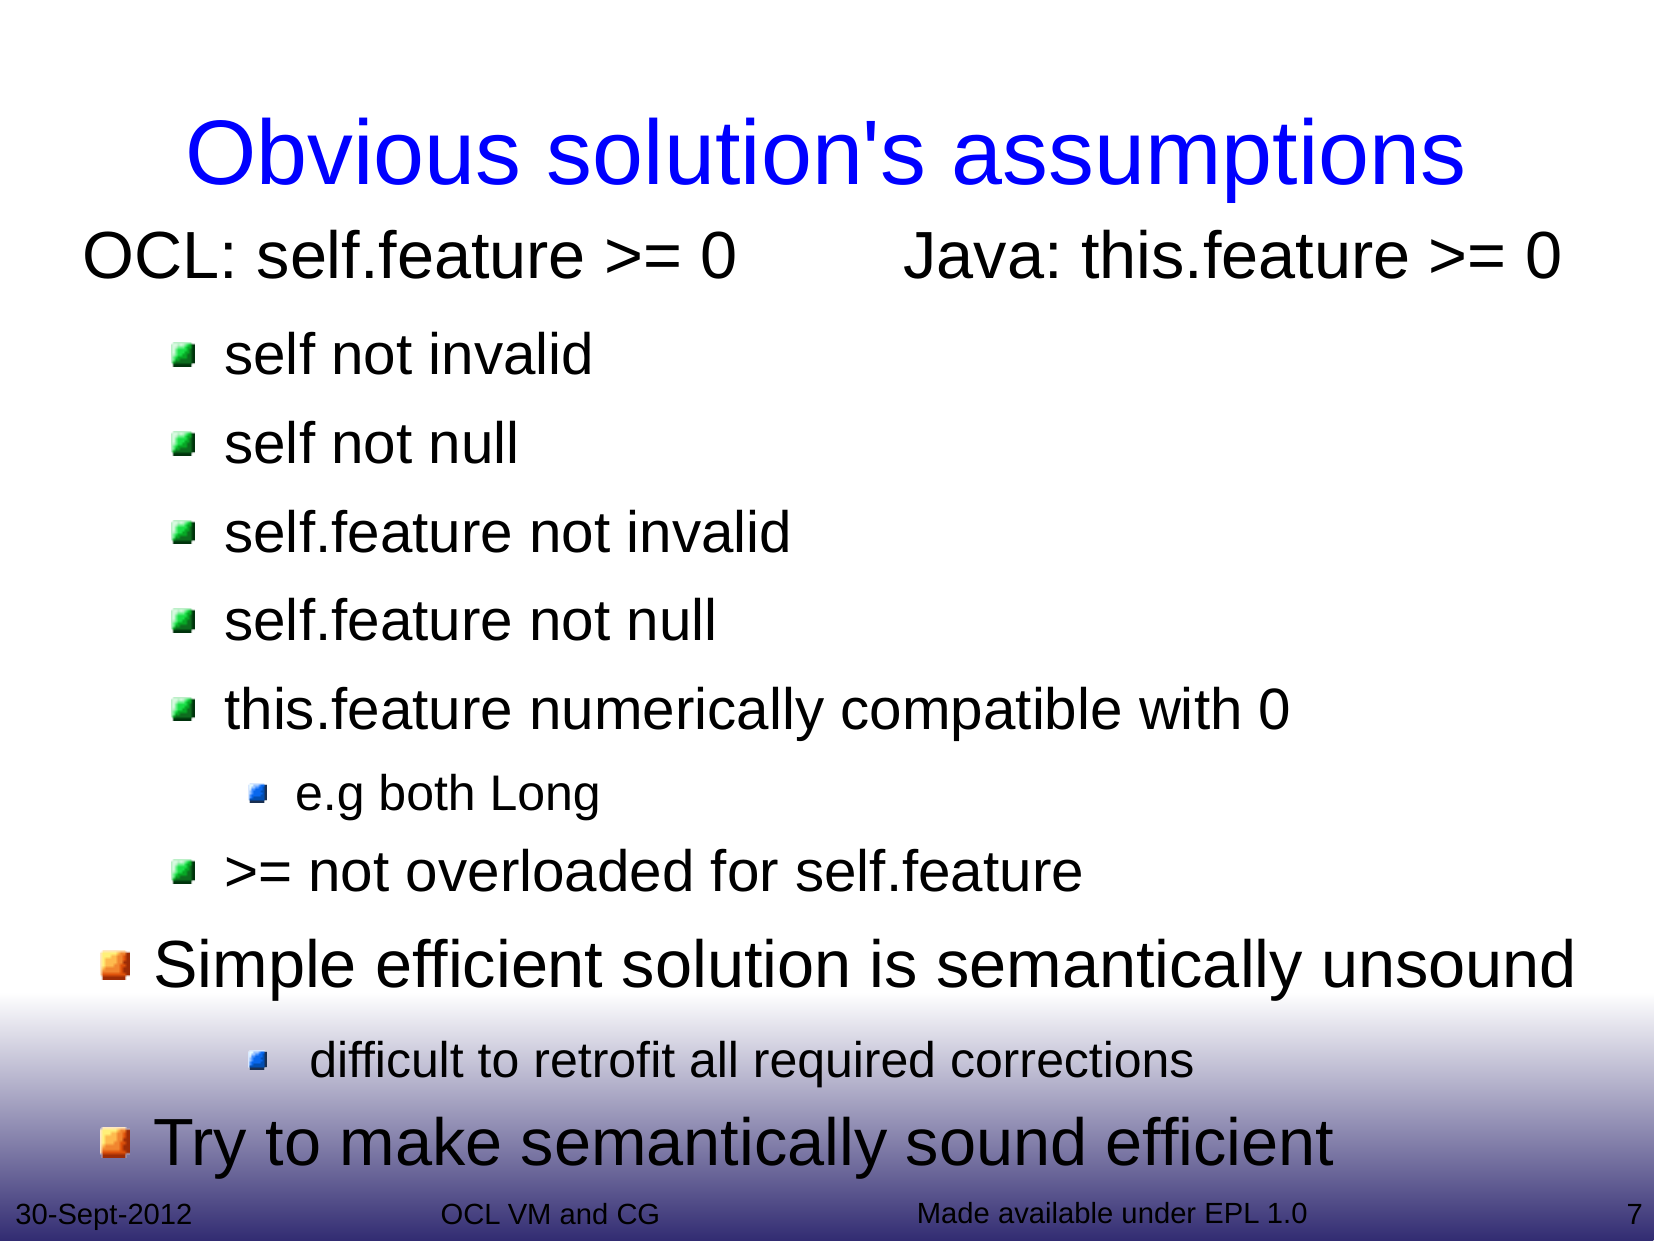

# Obvious solution's assumptions
OCL: self.feature >= 0 Java: this.feature >= 0
self not invalid
self not null
self.feature not invalid
self.feature not null
this.feature numerically compatible with 0
e.g both Long
>= not overloaded for self.feature
Simple efficient solution is semantically unsound
 difficult to retrofit all required corrections
Try to make semantically sound efficient
30-Sept-2012
OCL VM and CG
7